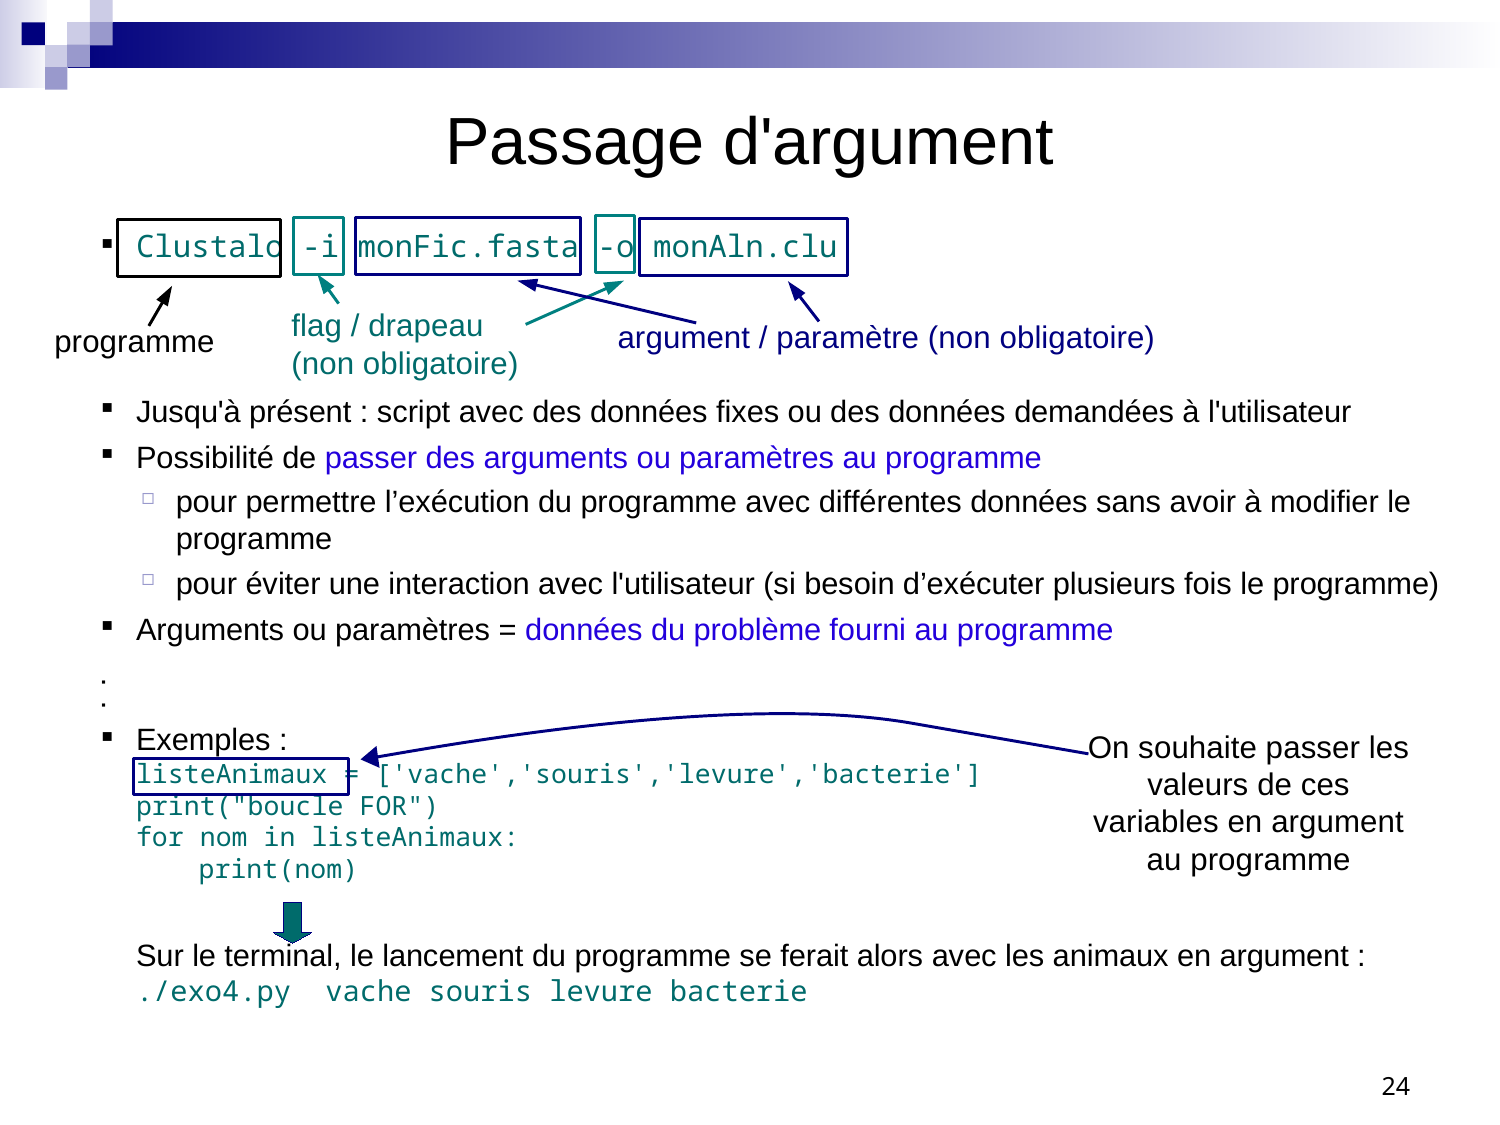

# Passage d'argument
Clustalo -i monFic.fasta -o monAln.clu
Jusqu'à présent : script avec des données fixes ou des données demandées à l'utilisateur
Possibilité de passer des arguments ou paramètres au programme
pour permettre l’exécution du programme avec différentes données sans avoir à modifier le programme
pour éviter une interaction avec l'utilisateur (si besoin d’exécuter plusieurs fois le programme)
Arguments ou paramètres = données du problème fourni au programme
Exemples :
listeAnimaux = ['vache','souris','levure','bacterie']
print("boucle FOR")
for nom in listeAnimaux:
				 print(nom)
Sur le terminal, le lancement du programme se ferait alors avec les animaux en argument :
./exo4.py vache souris levure bacterie
flag / drapeau
(non obligatoire)
argument / paramètre (non obligatoire)
programme
On souhaite passer les valeurs de ces variables en argument au programme
24